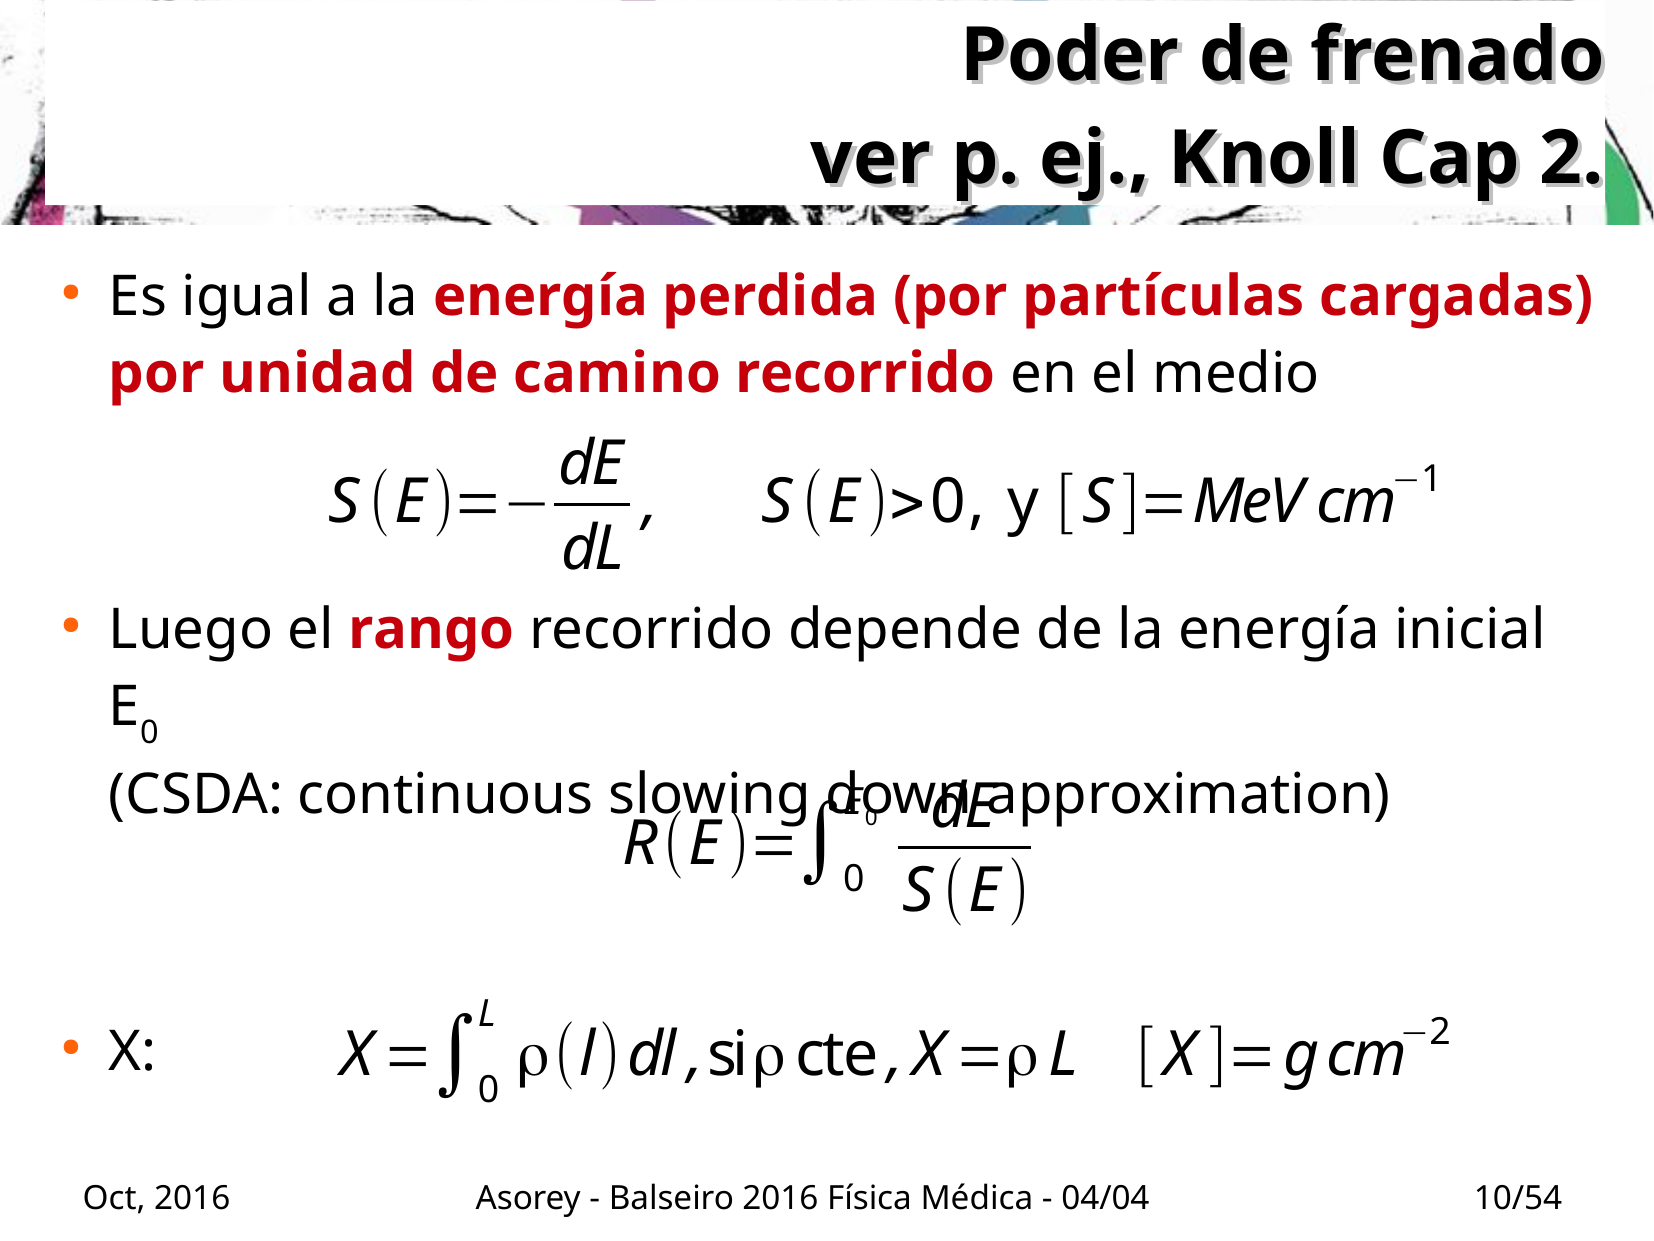

# Poder de frenado ver p. ej., Knoll Cap 2.
Es igual a la energía perdida (por partículas cargadas) por unidad de camino recorrido en el medio
Luego el rango recorrido depende de la energía inicial E0
(CSDA: continuous slowing down approximation)
X:
Oct, 2016
Asorey - Balseiro 2016 Física Médica - 04/04
10